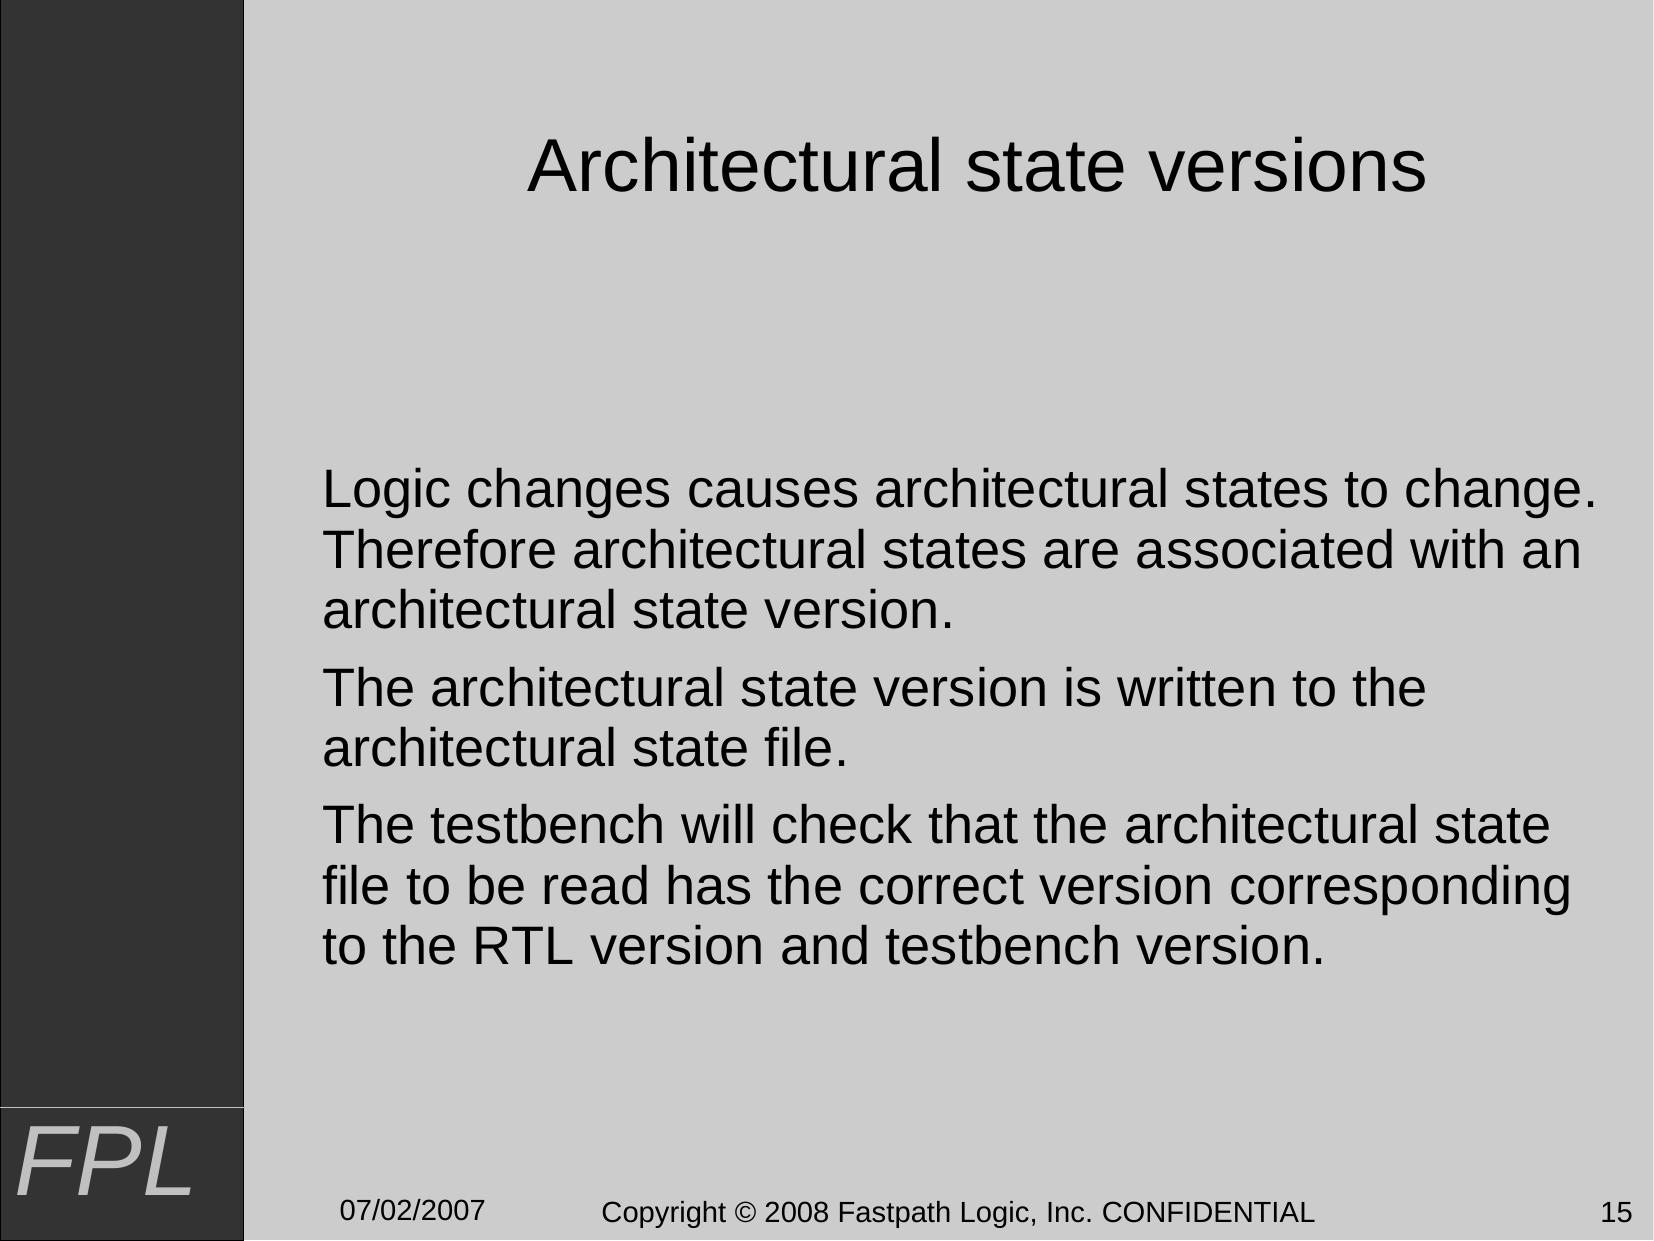

# Architectural state versions
Logic changes causes architectural states to change. Therefore architectural states are associated with an architectural state version.
The architectural state version is written to the architectural state file.
The testbench will check that the architectural state file to be read has the correct version corresponding to the RTL version and testbench version.
07/02/2007
15
© 2007 FASTPATH LOGIC INC.